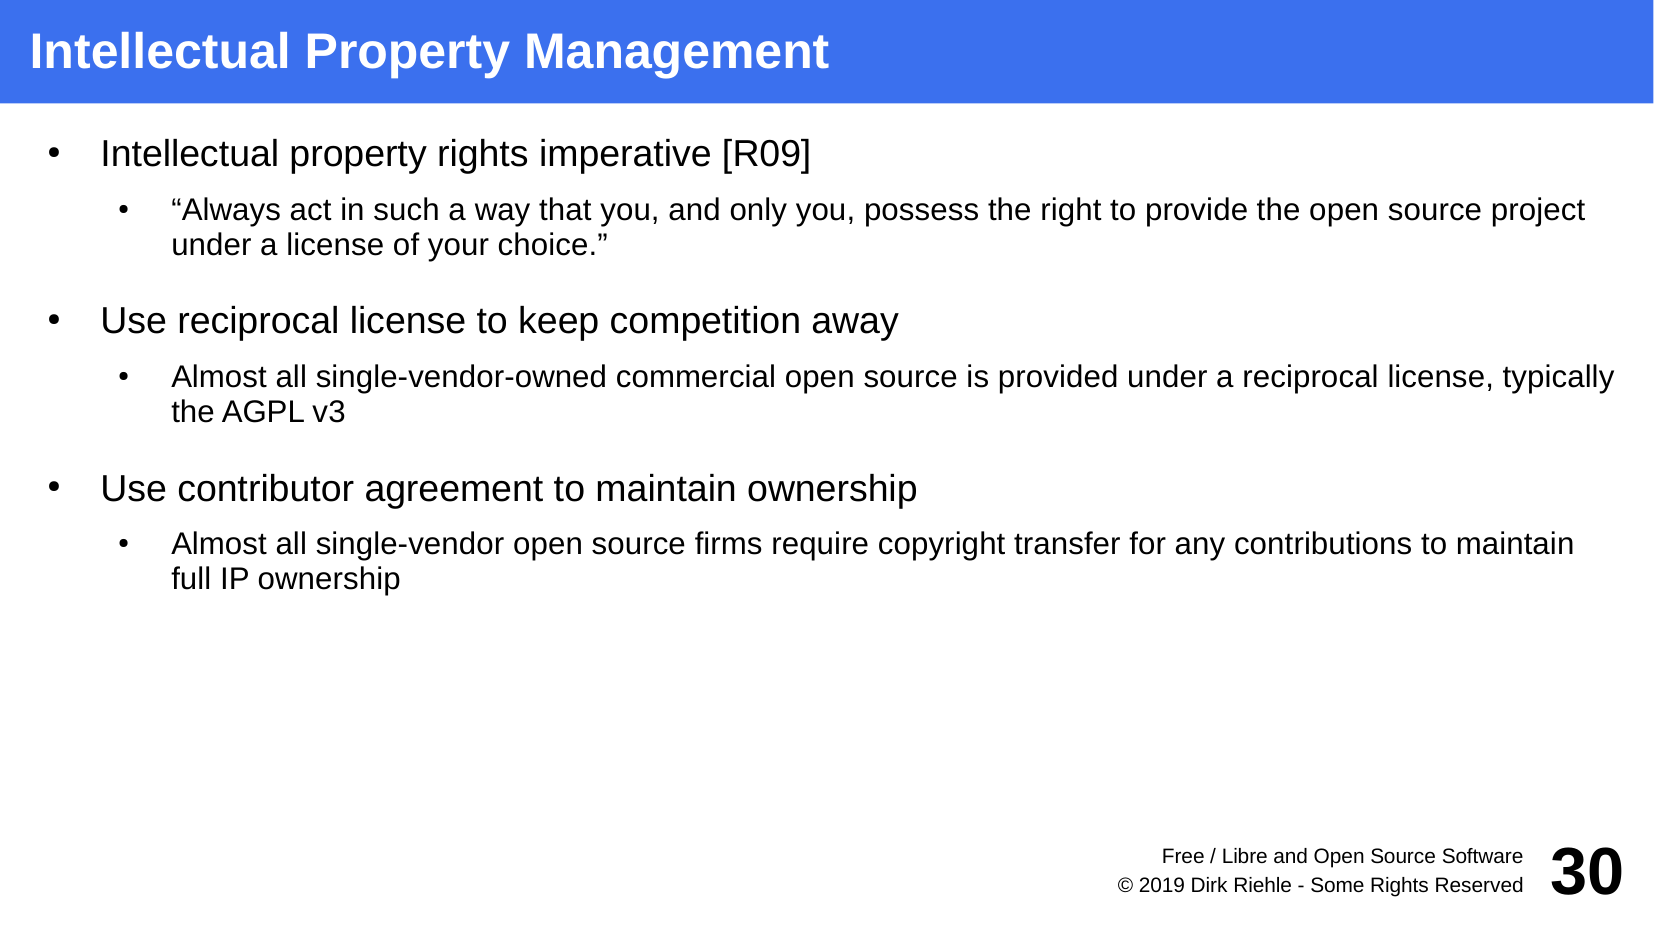

# Intellectual Property Management
Intellectual property rights imperative [R09]
“Always act in such a way that you, and only you, possess the right to provide the open source project under a license of your choice.”
Use reciprocal license to keep competition away
Almost all single-vendor-owned commercial open source is provided under a reciprocal license, typically the AGPL v3
Use contributor agreement to maintain ownership
Almost all single-vendor open source firms require copyright transfer for any contributions to maintain full IP ownership
Free / Libre and Open Source Software
30
© 2019 Dirk Riehle - Some Rights Reserved